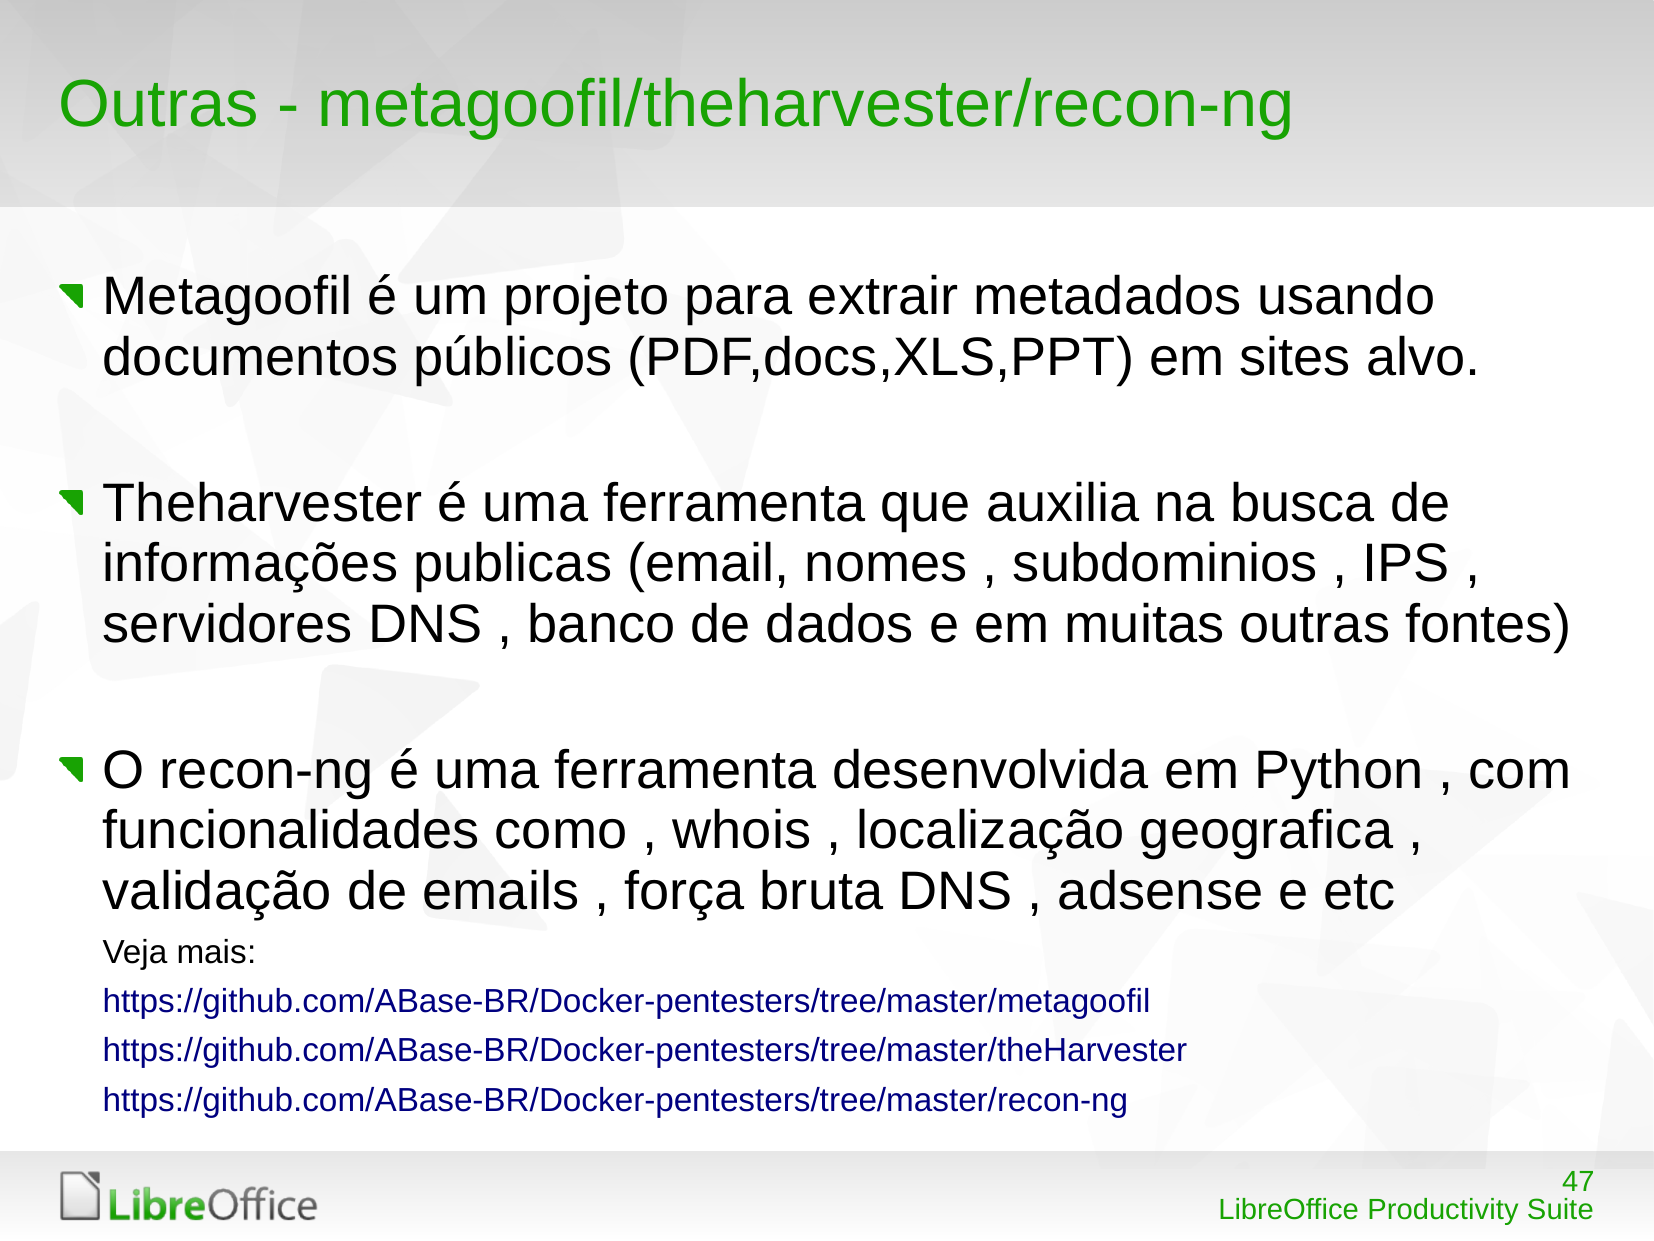

# Outras - metagoofil/theharvester/recon-ng
Metagoofil é um projeto para extrair metadados usando documentos públicos (PDF,docs,XLS,PPT) em sites alvo.
Theharvester é uma ferramenta que auxilia na busca de informações publicas (email, nomes , subdominios , IPS , servidores DNS , banco de dados e em muitas outras fontes)
O recon-ng é uma ferramenta desenvolvida em Python , com funcionalidades como , whois , localização geografica , validação de emails , força bruta DNS , adsense e etc
Veja mais:
https://github.com/ABase-BR/Docker-pentesters/tree/master/metagoofil
https://github.com/ABase-BR/Docker-pentesters/tree/master/theHarvester
https://github.com/ABase-BR/Docker-pentesters/tree/master/recon-ng
47
LibreOffice Productivity Suite